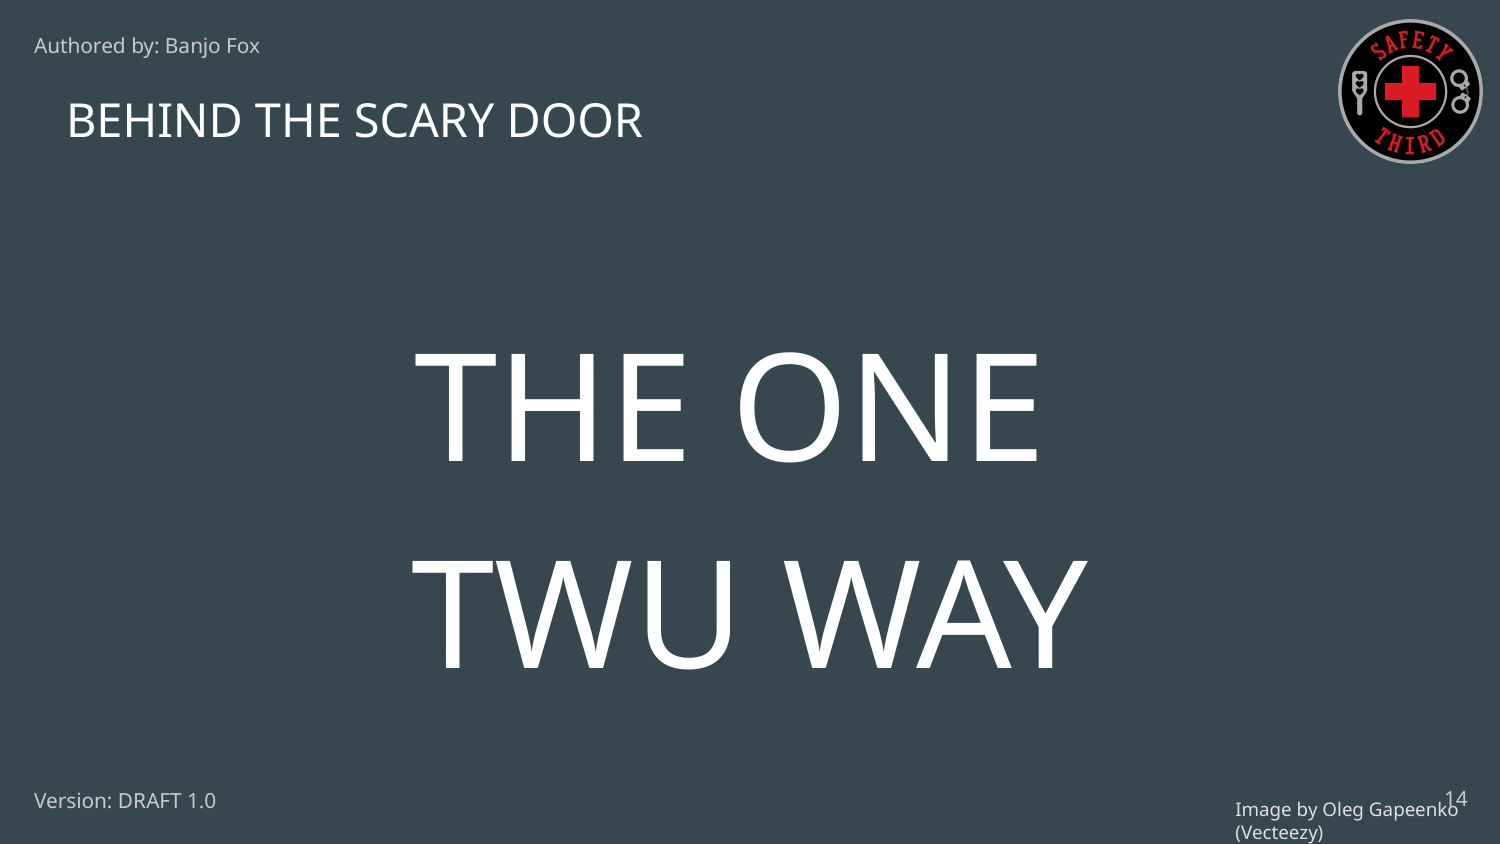

# BEHIND THE SCARY DOOR
THE ONE
TWU WAY
Image by Oleg Gapeenko (Vecteezy)